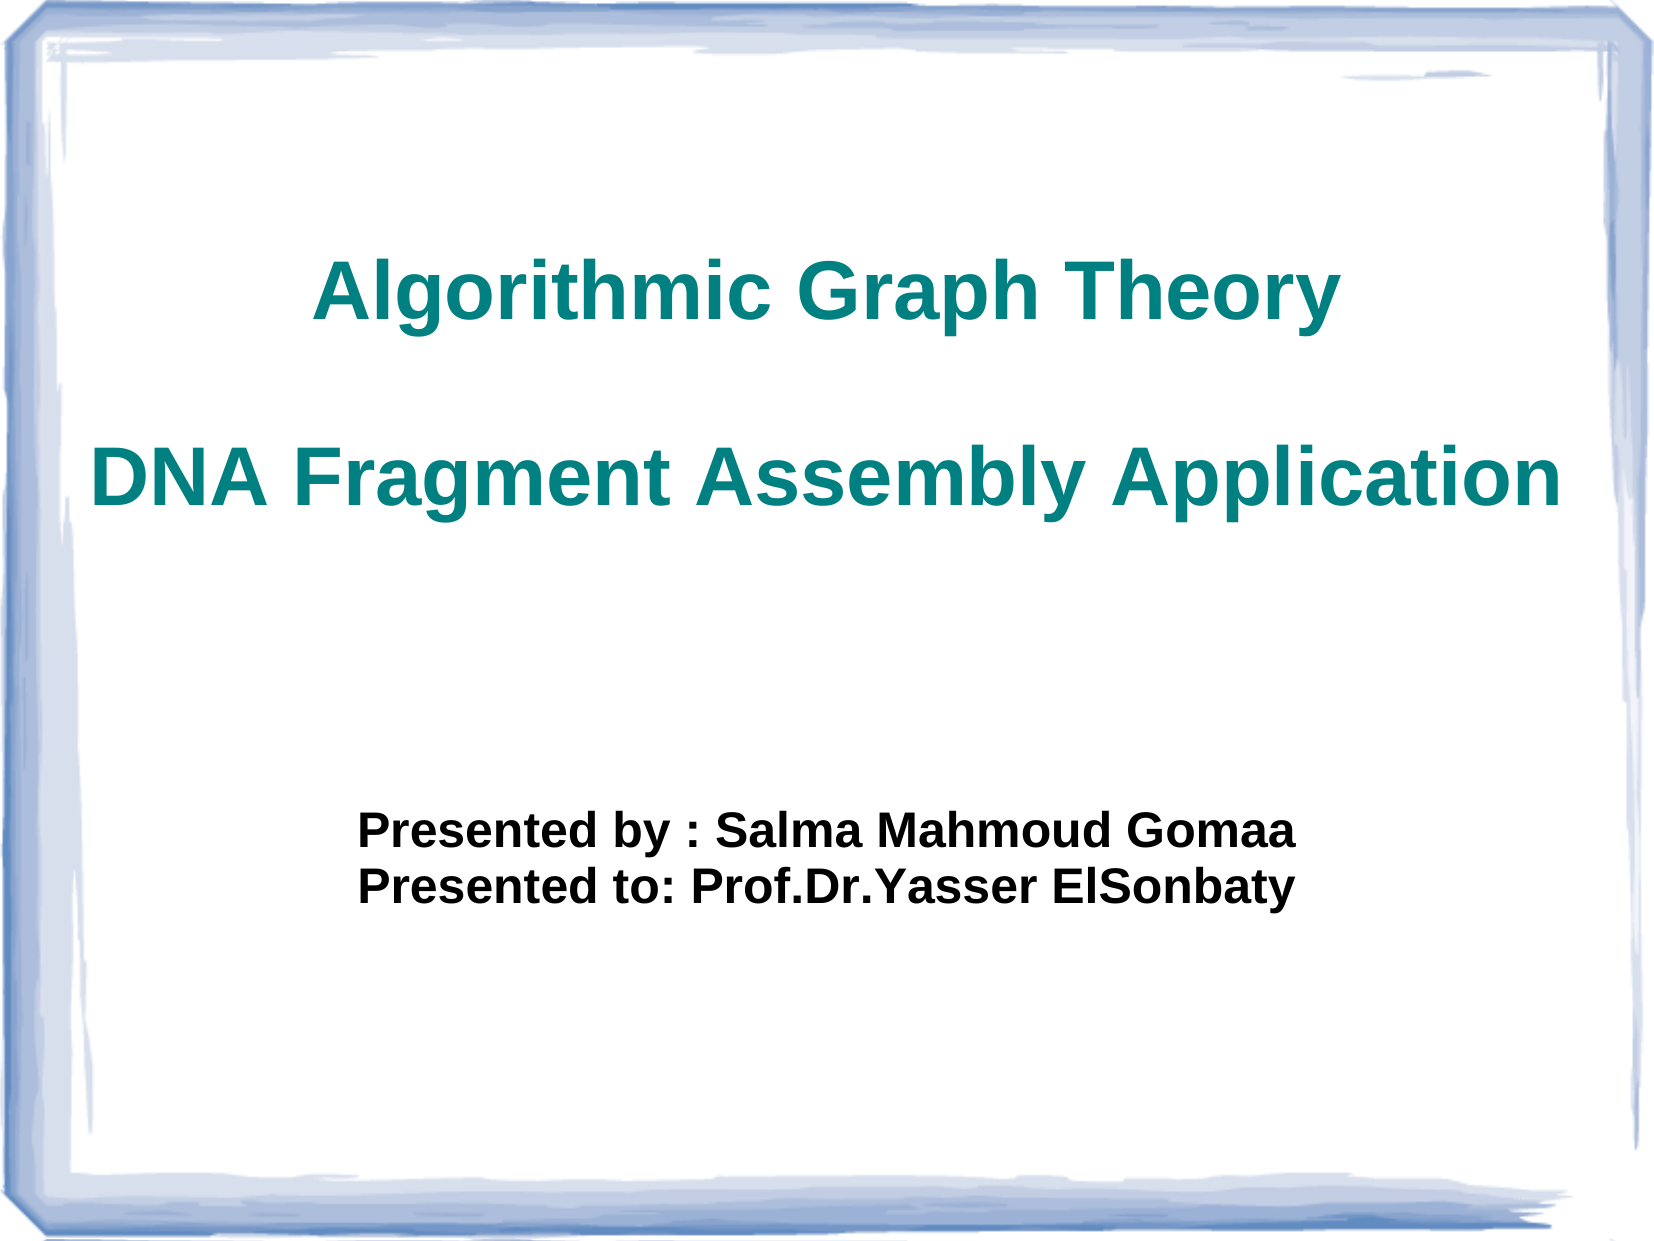

# Algorithmic Graph Theory
DNA Fragment Assembly Application
Presented by : Salma Mahmoud Gomaa
Presented to: Prof.Dr.Yasser ElSonbaty